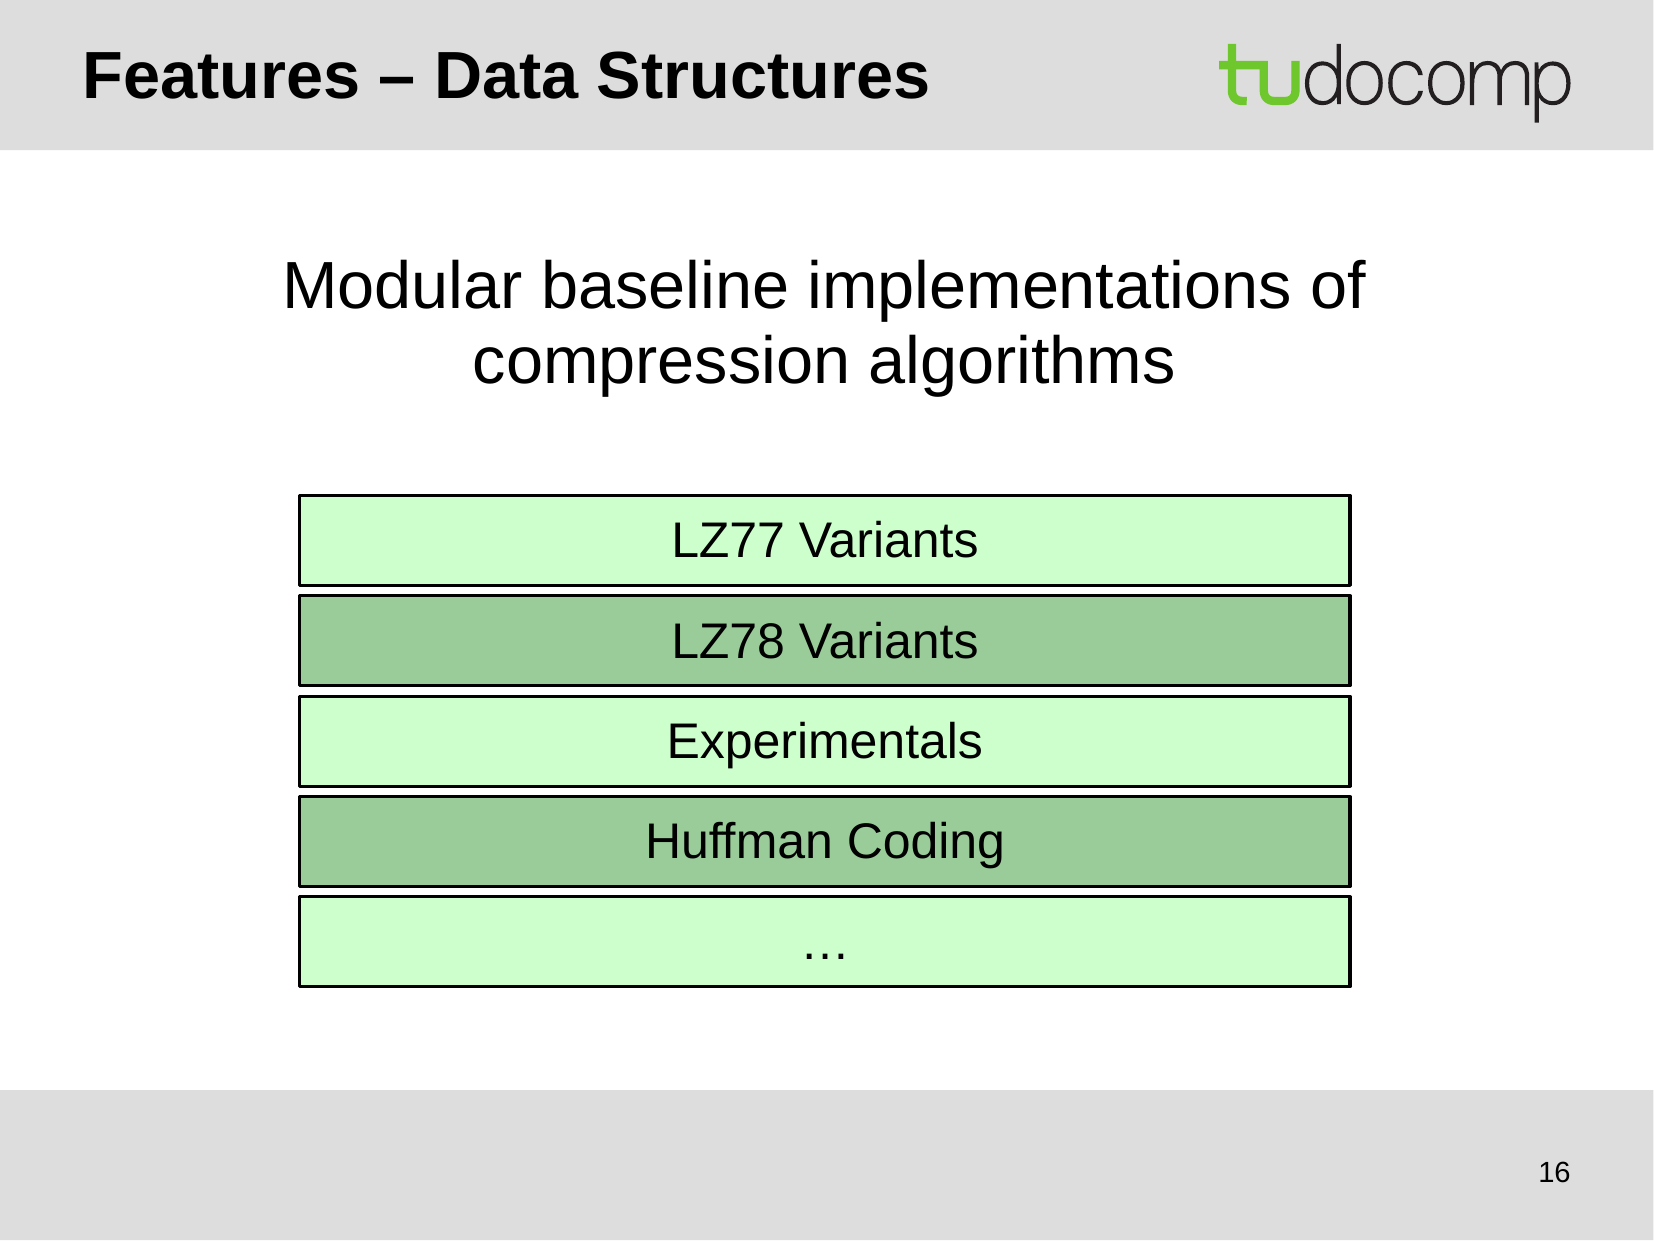

# Features – Data Structures
Modular baseline implementations of
compression algorithms
LZ77 Variants
LZ78 Variants
Experimentals
Huffman Coding
…
16